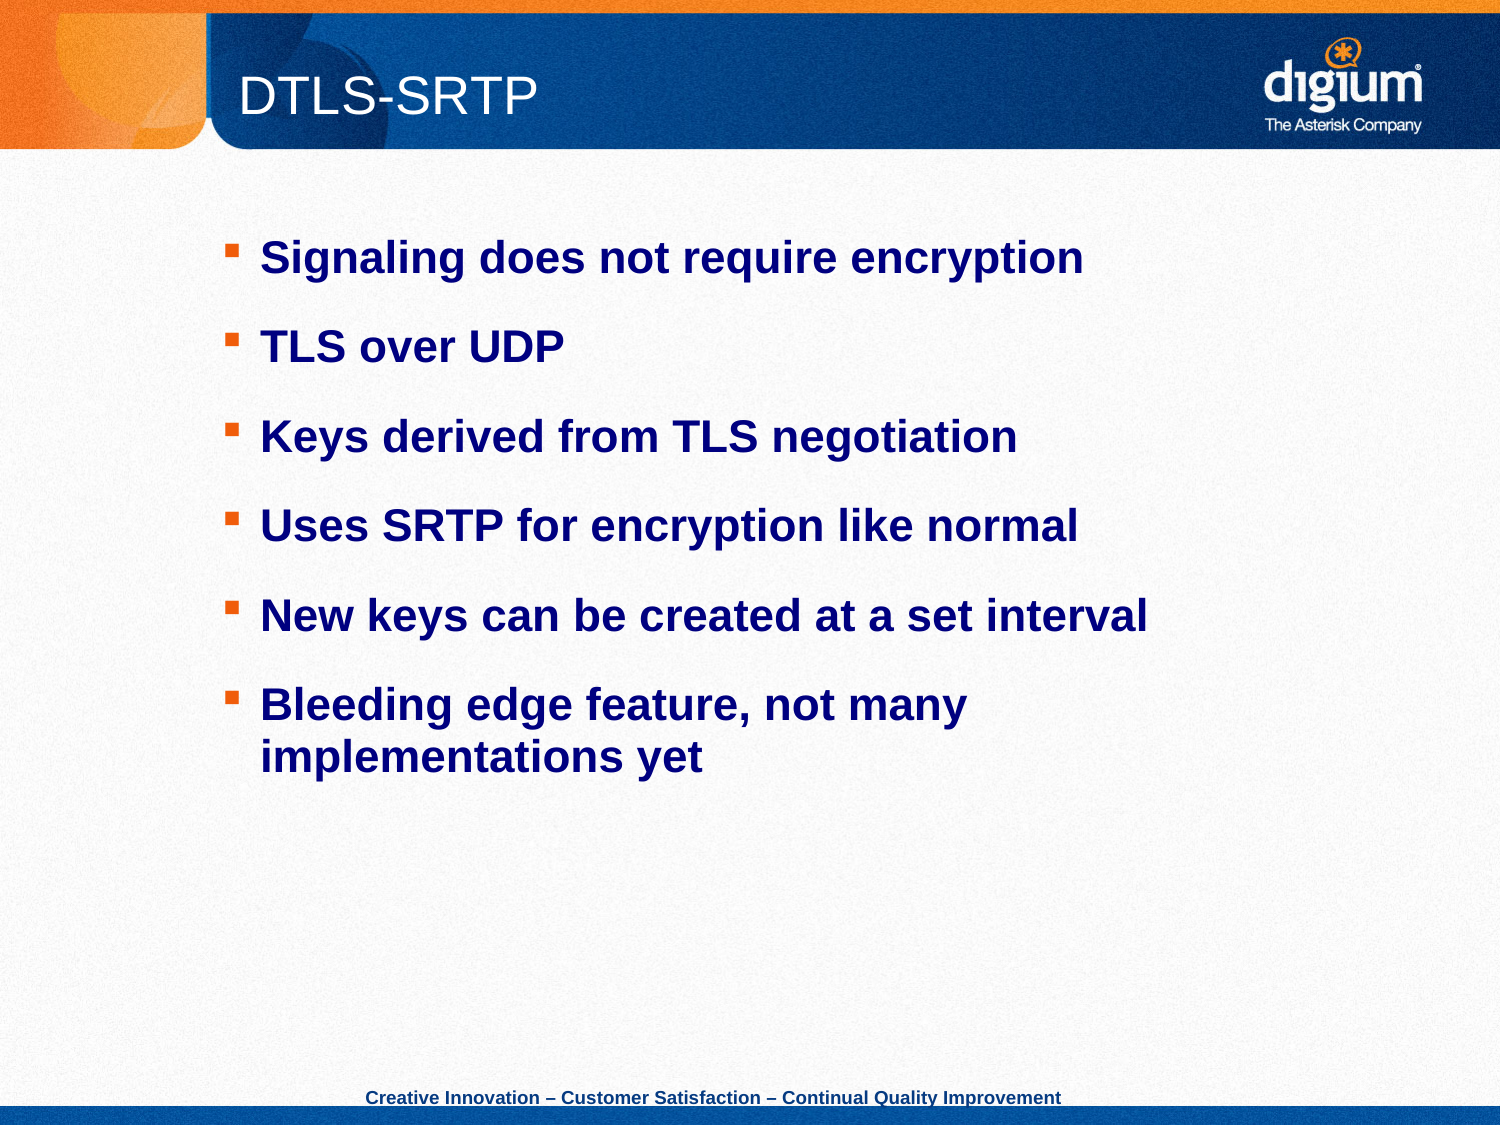

# DTLS-SRTP
Signaling does not require encryption
TLS over UDP
Keys derived from TLS negotiation
Uses SRTP for encryption like normal
New keys can be created at a set interval
Bleeding edge feature, not many implementations yet